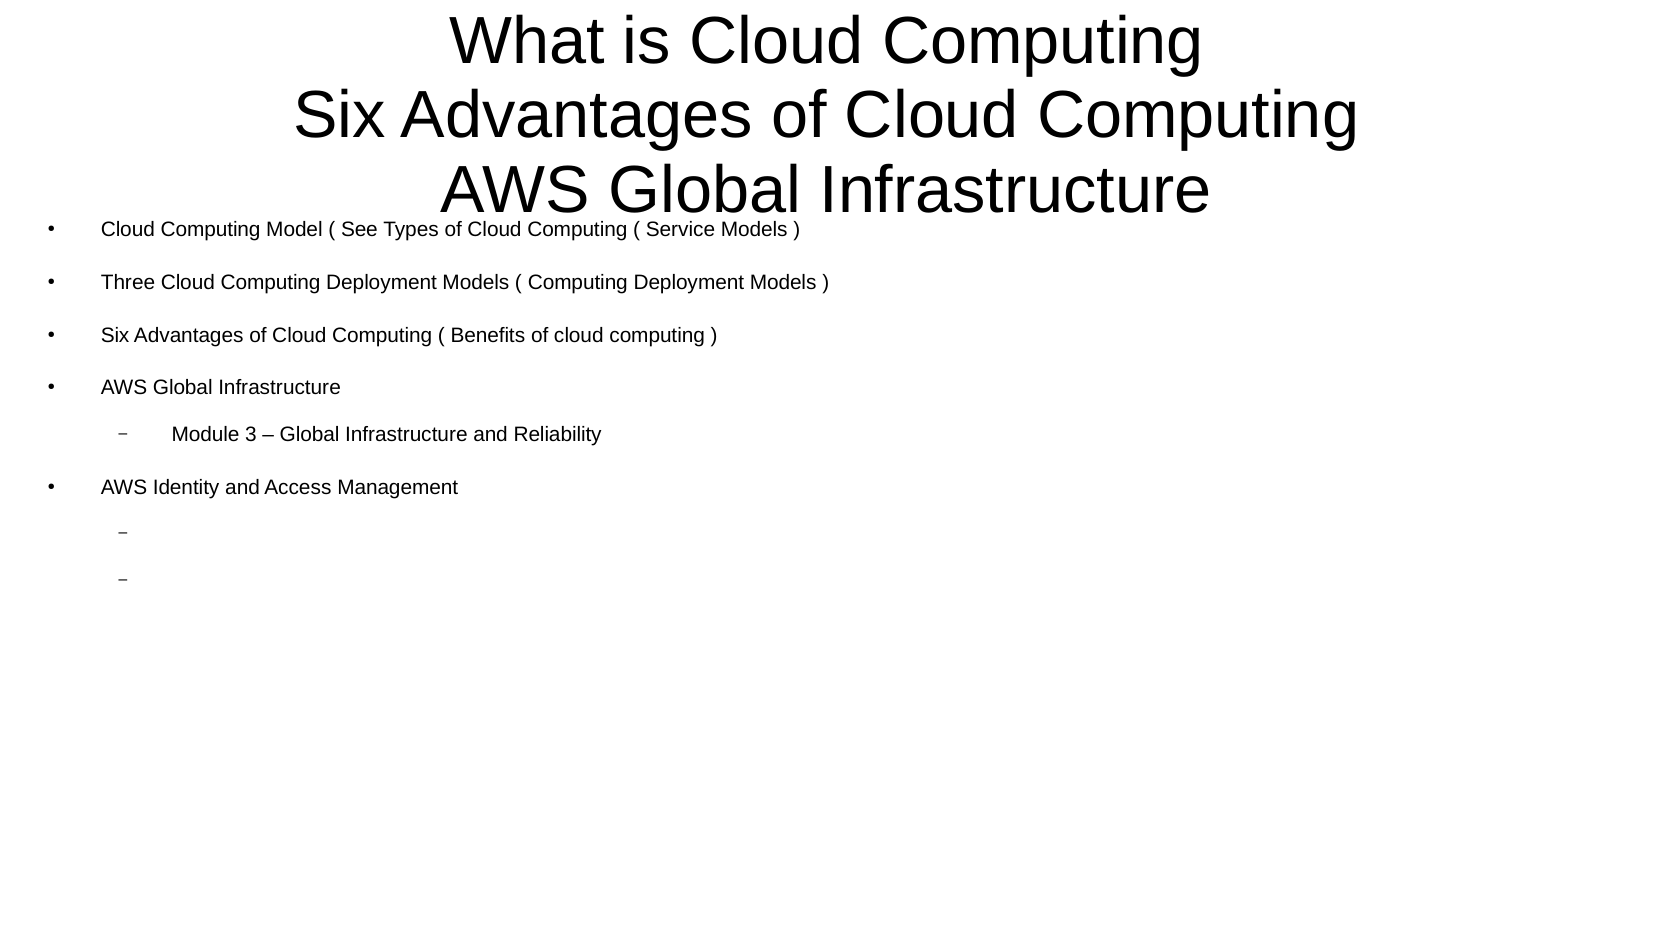

# What is Cloud Computing Six Advantages of Cloud Computing AWS Global Infrastructure
Cloud Computing Model ( See Types of Cloud Computing ( Service Models )
Three Cloud Computing Deployment Models ( Computing Deployment Models )
Six Advantages of Cloud Computing ( Benefits of cloud computing )
AWS Global Infrastructure
Module 3 – Global Infrastructure and Reliability
AWS Identity and Access Management